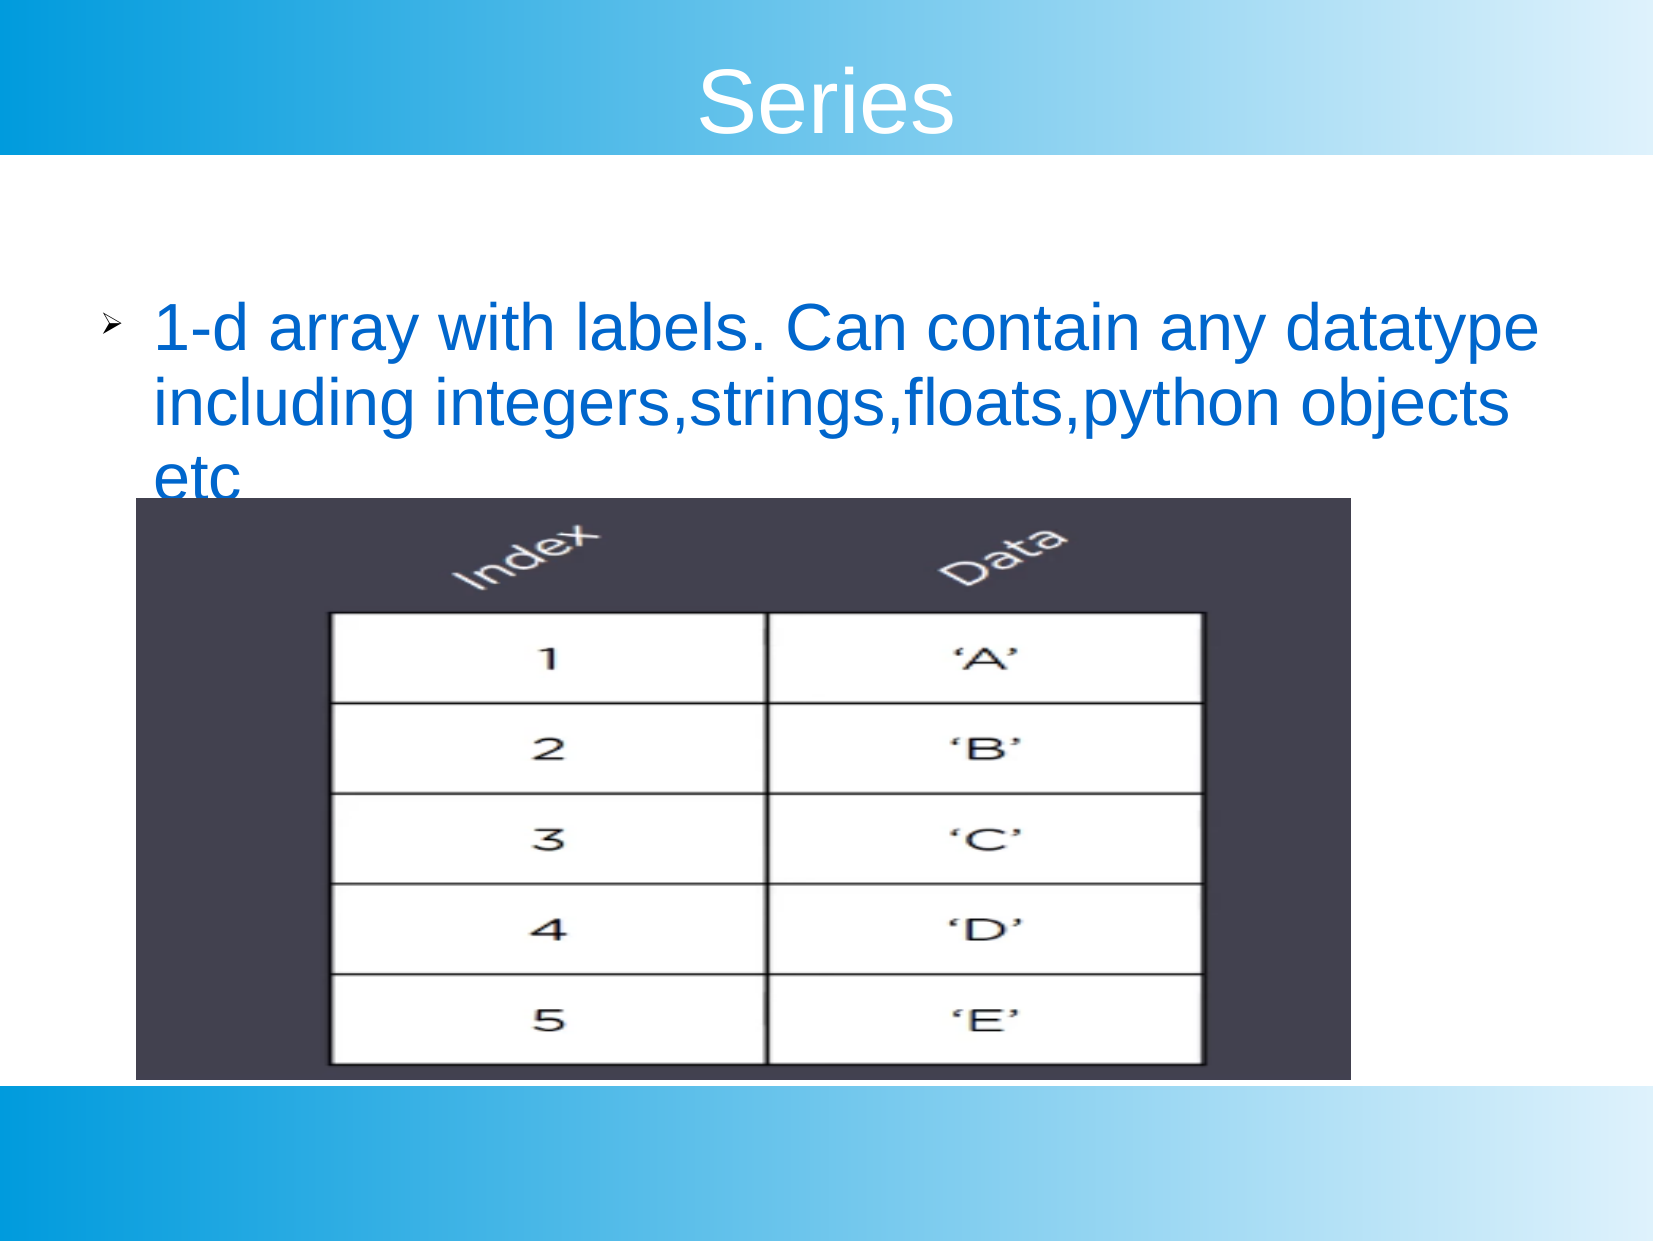

# Series
1-d array with labels. Can contain any datatype including integers,strings,floats,python objects etc